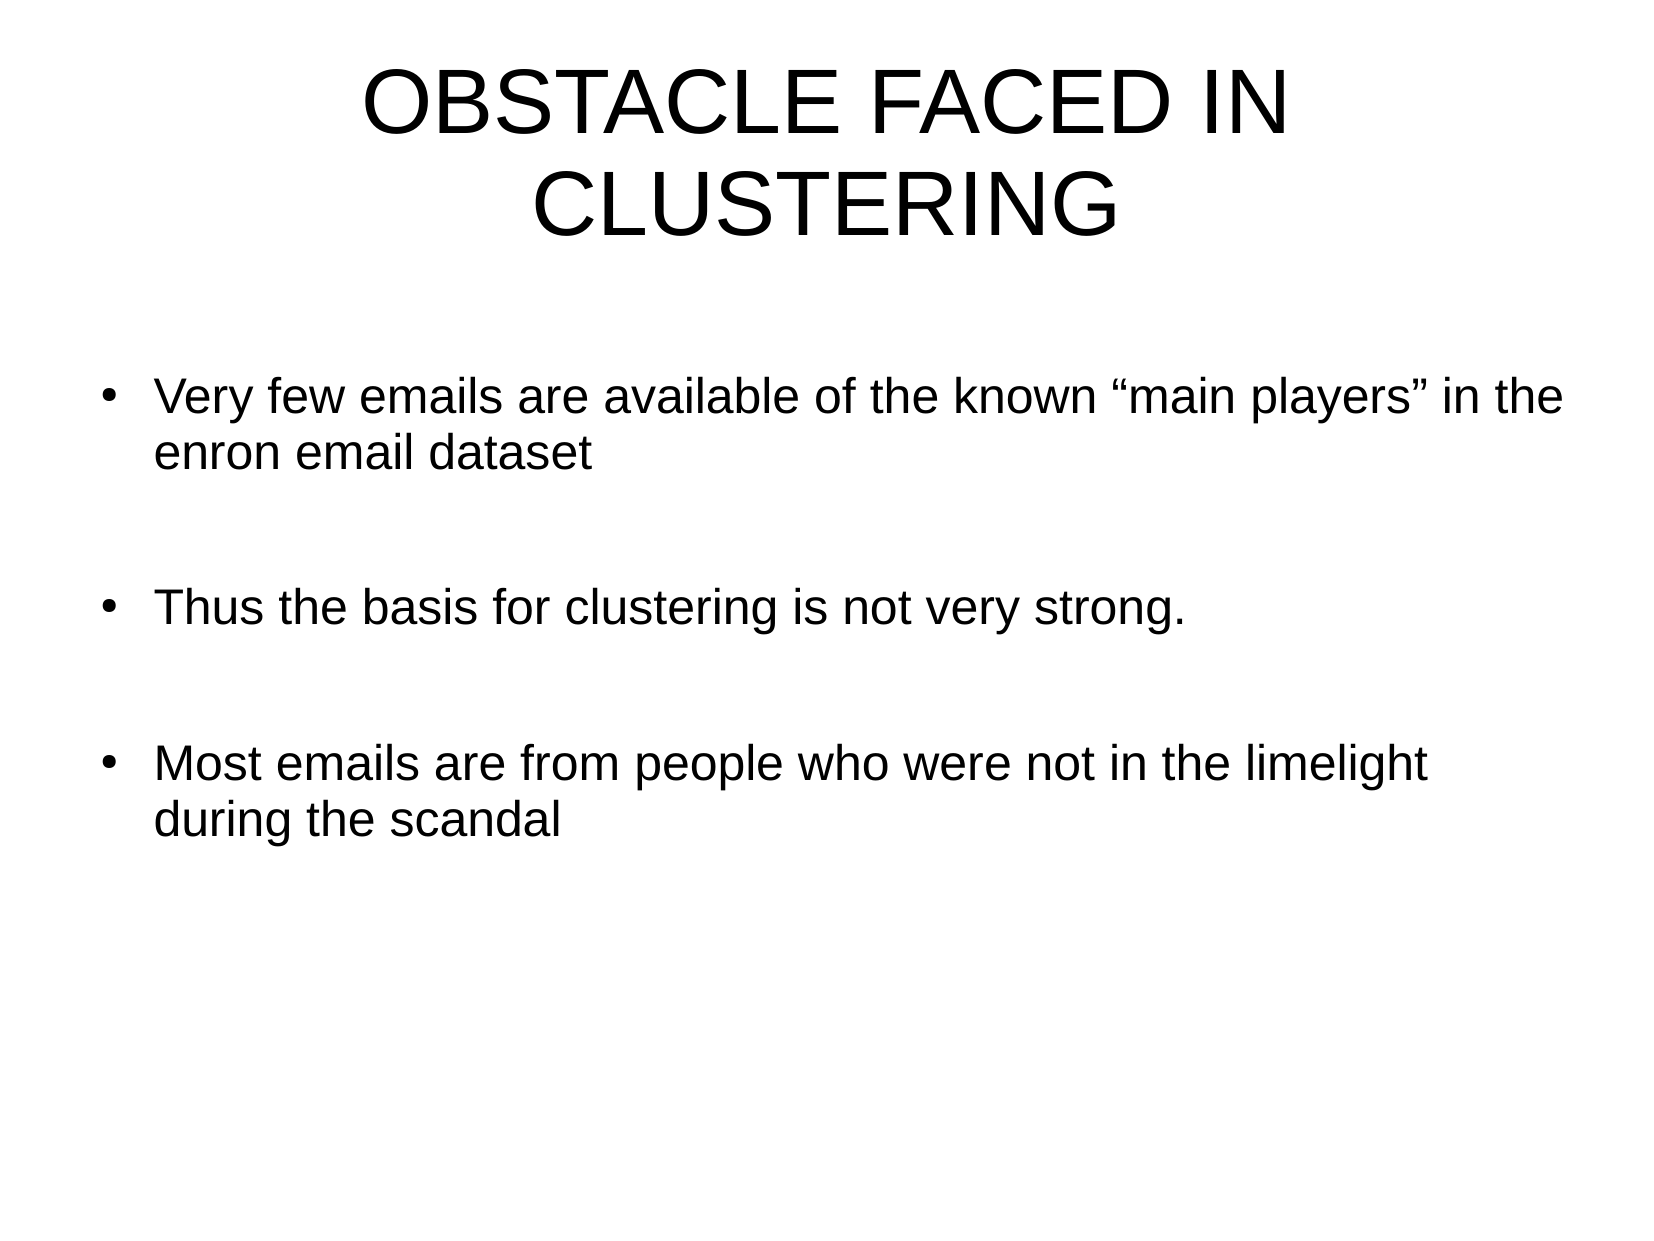

# OBSTACLE FACED IN CLUSTERING
Very few emails are available of the known “main players” in the enron email dataset
Thus the basis for clustering is not very strong.
Most emails are from people who were not in the limelight during the scandal